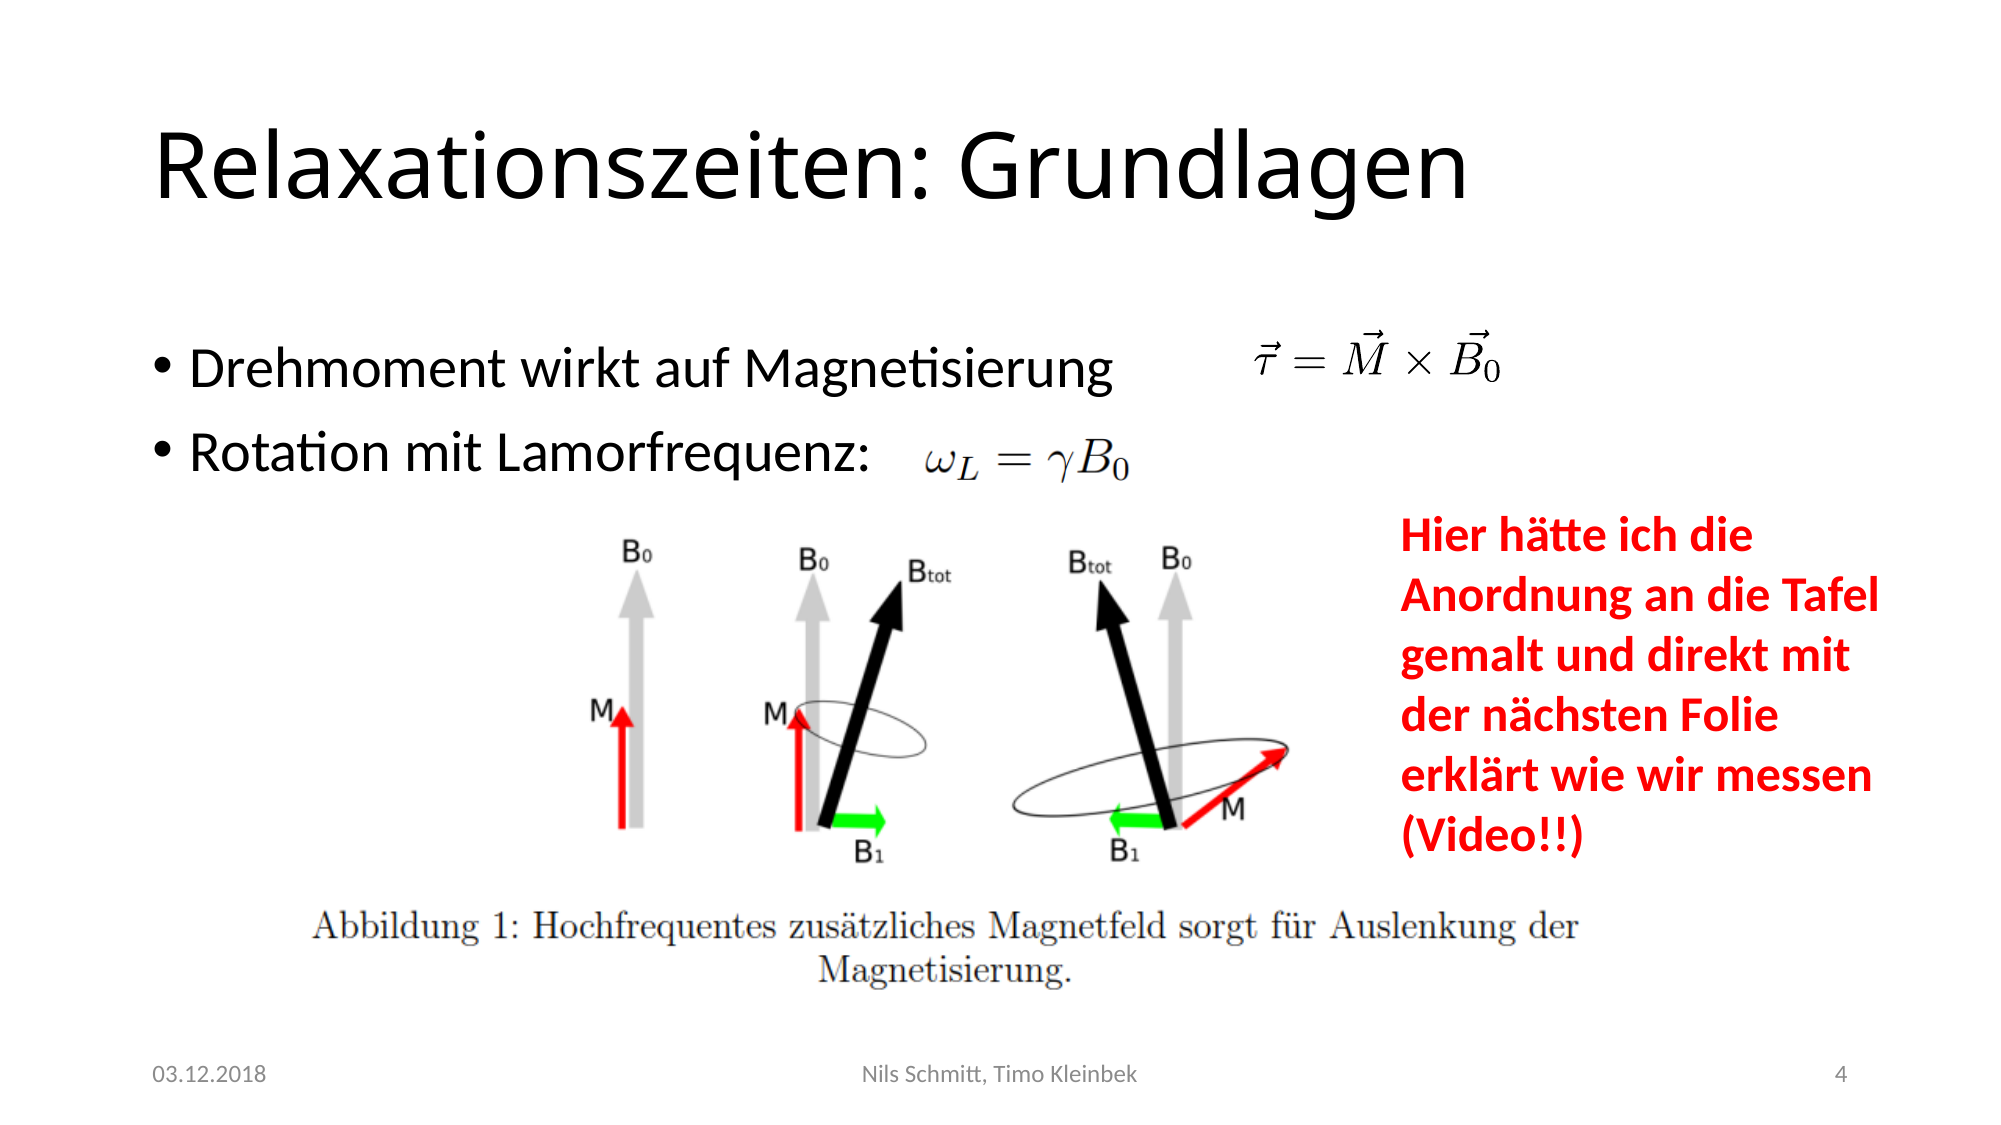

Relaxationszeiten: Grundlagen
# Drehmoment wirkt auf Magnetisierung
Rotation mit Lamorfrequenz:
Hier hätte ich die Anordnung an die Tafel gemalt und direkt mit der nächsten Folie erklärt wie wir messen (Video!!)
03.12.2018
Nils Schmitt, Timo Kleinbek